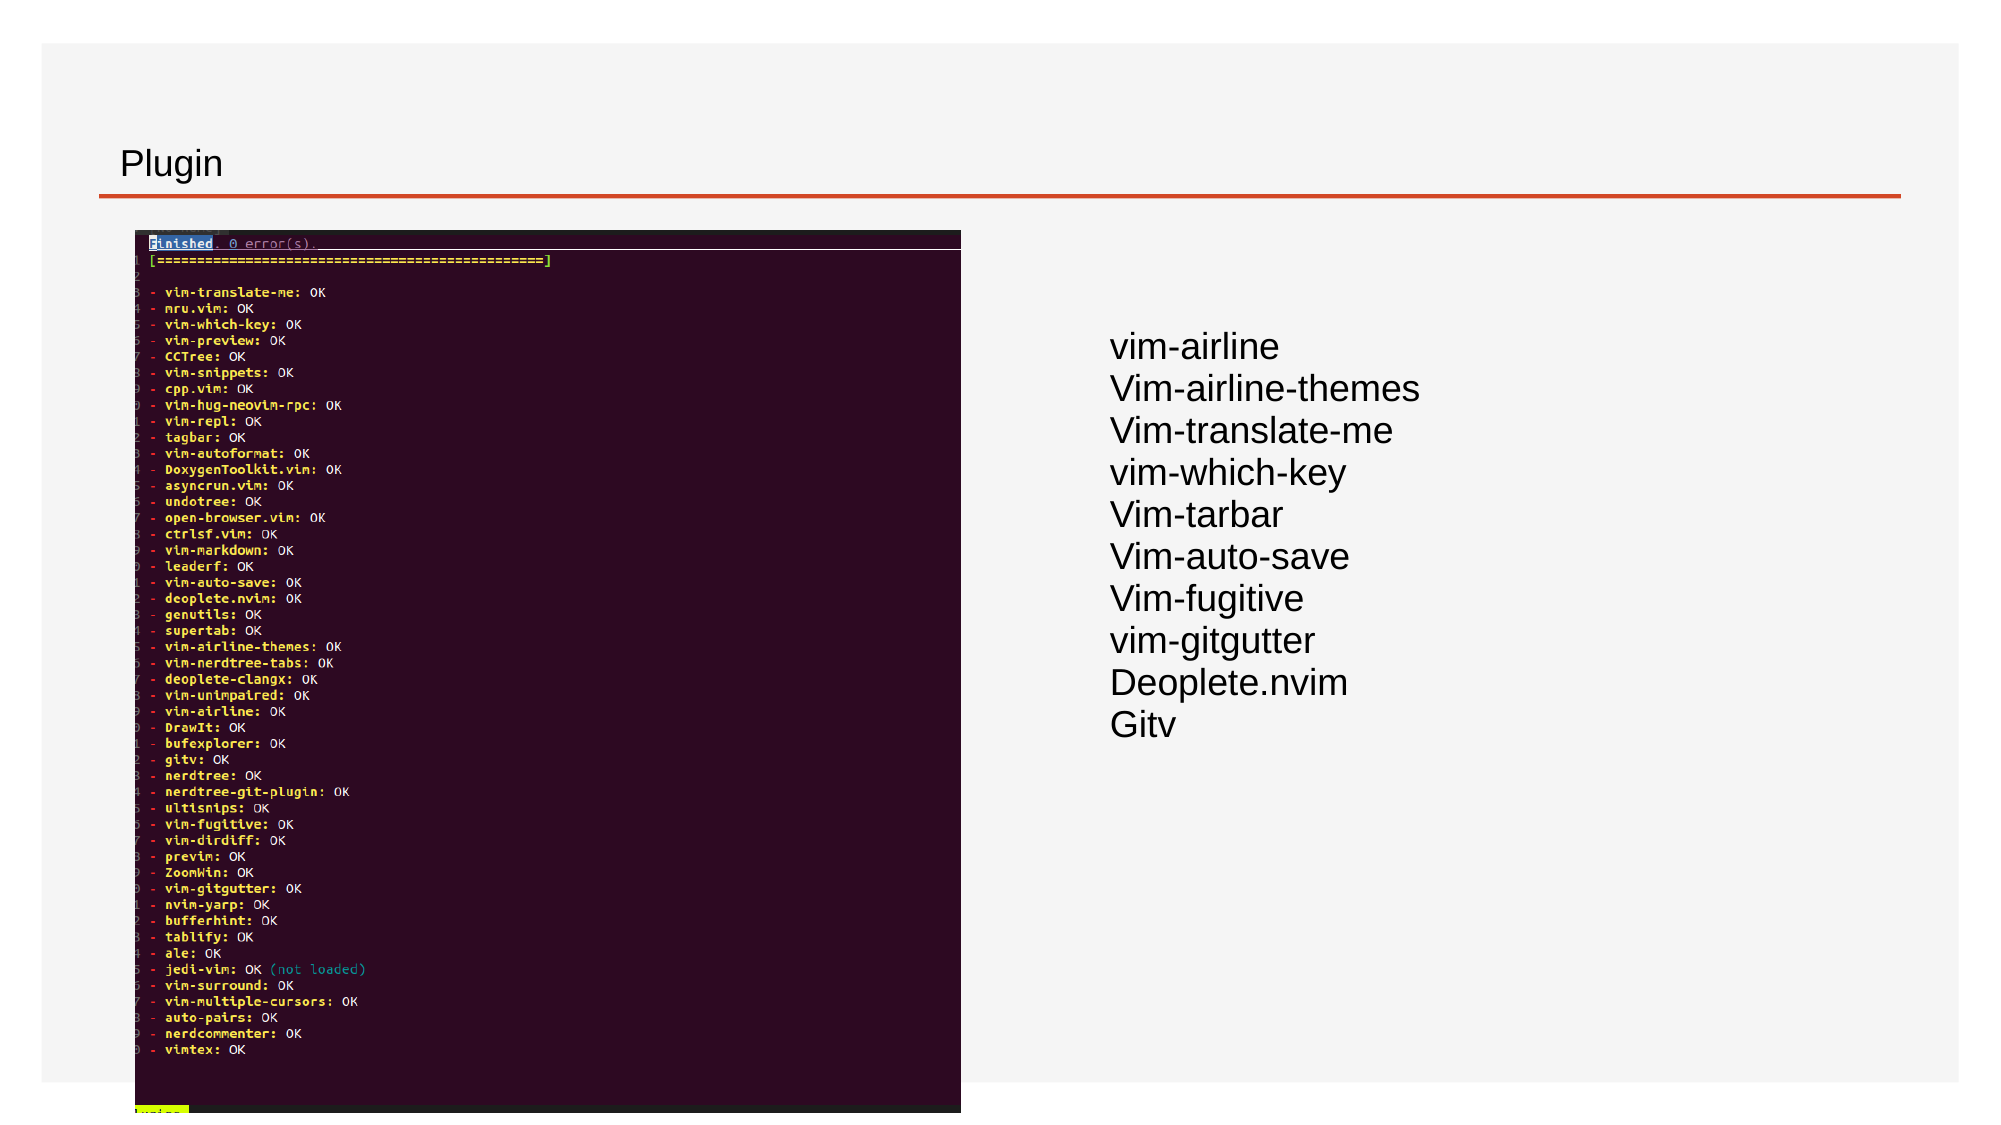

Plugin
vim-airline
Vim-airline-themes
Vim-translate-me
vim-which-key
Vim-tarbar
Vim-auto-save
Vim-fugitive
vim-gitgutter
Deoplete.nvim
Gitv